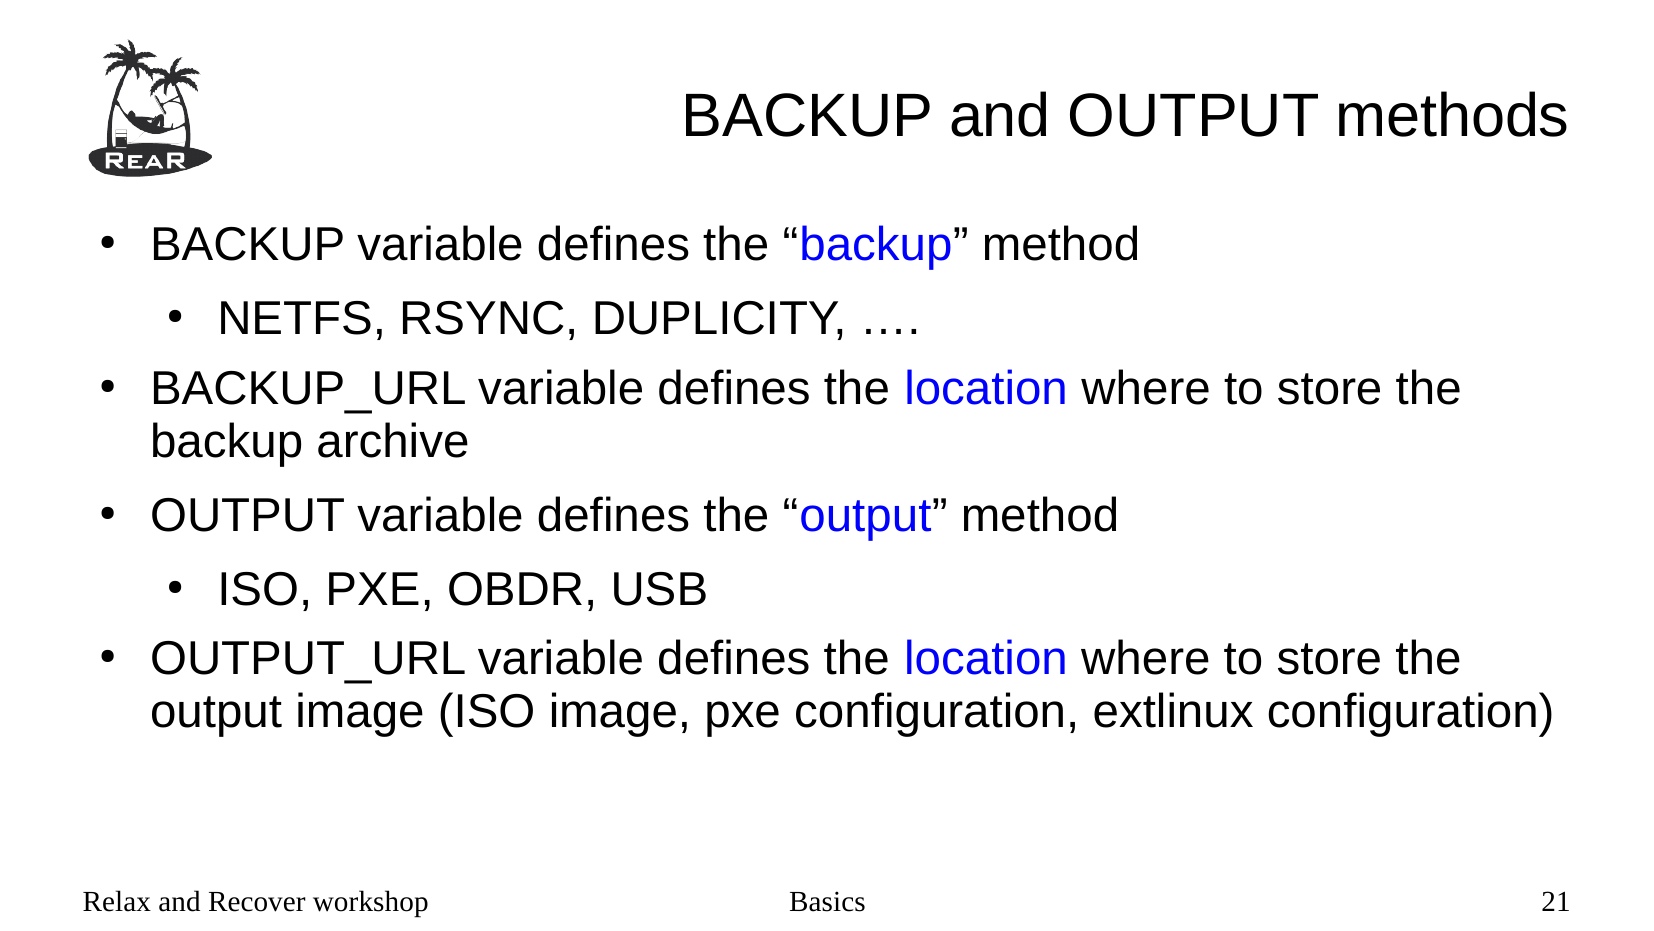

# BACKUP and OUTPUT methods
BACKUP variable defines the “backup” method
NETFS, RSYNC, DUPLICITY, ….
BACKUP_URL variable defines the location where to store the backup archive
OUTPUT variable defines the “output” method
ISO, PXE, OBDR, USB
OUTPUT_URL variable defines the location where to store the output image (ISO image, pxe configuration, extlinux configuration)
Relax and Recover workshop
Basics
21